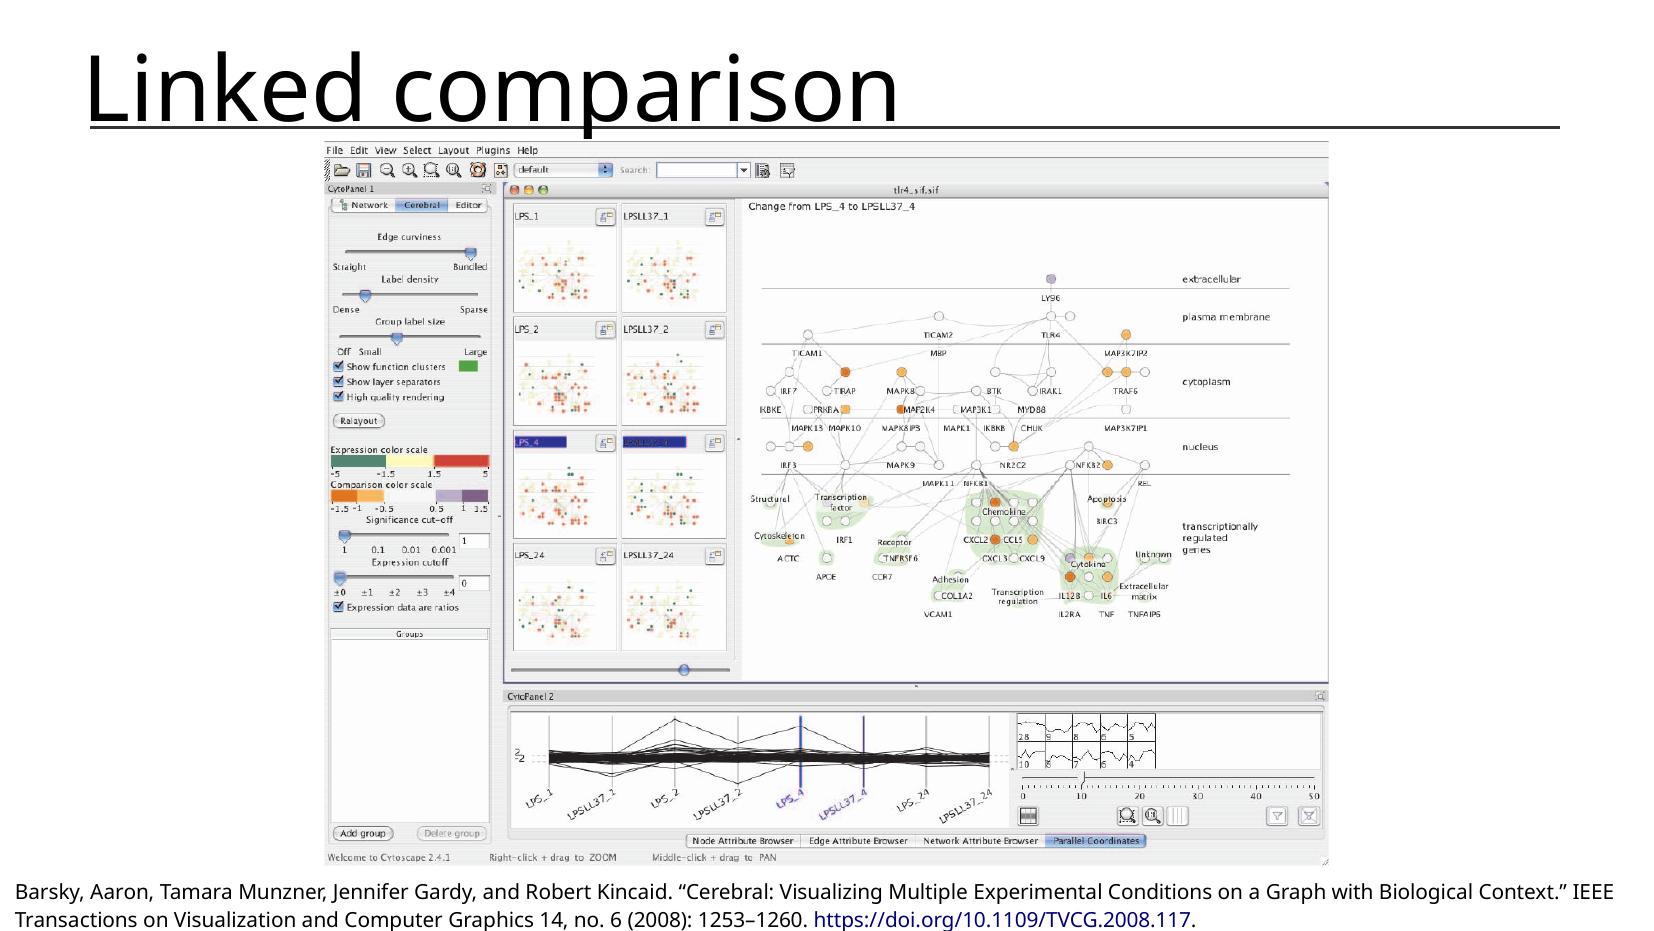

# Linked comparison
Barsky, Aaron, Tamara Munzner, Jennifer Gardy, and Robert Kincaid. “Cerebral: Visualizing Multiple Experimental Conditions on a Graph with Biological Context.” IEEE Transactions on Visualization and Computer Graphics 14, no. 6 (2008): 1253–1260. https://doi.org/10.1109/TVCG.2008.117.